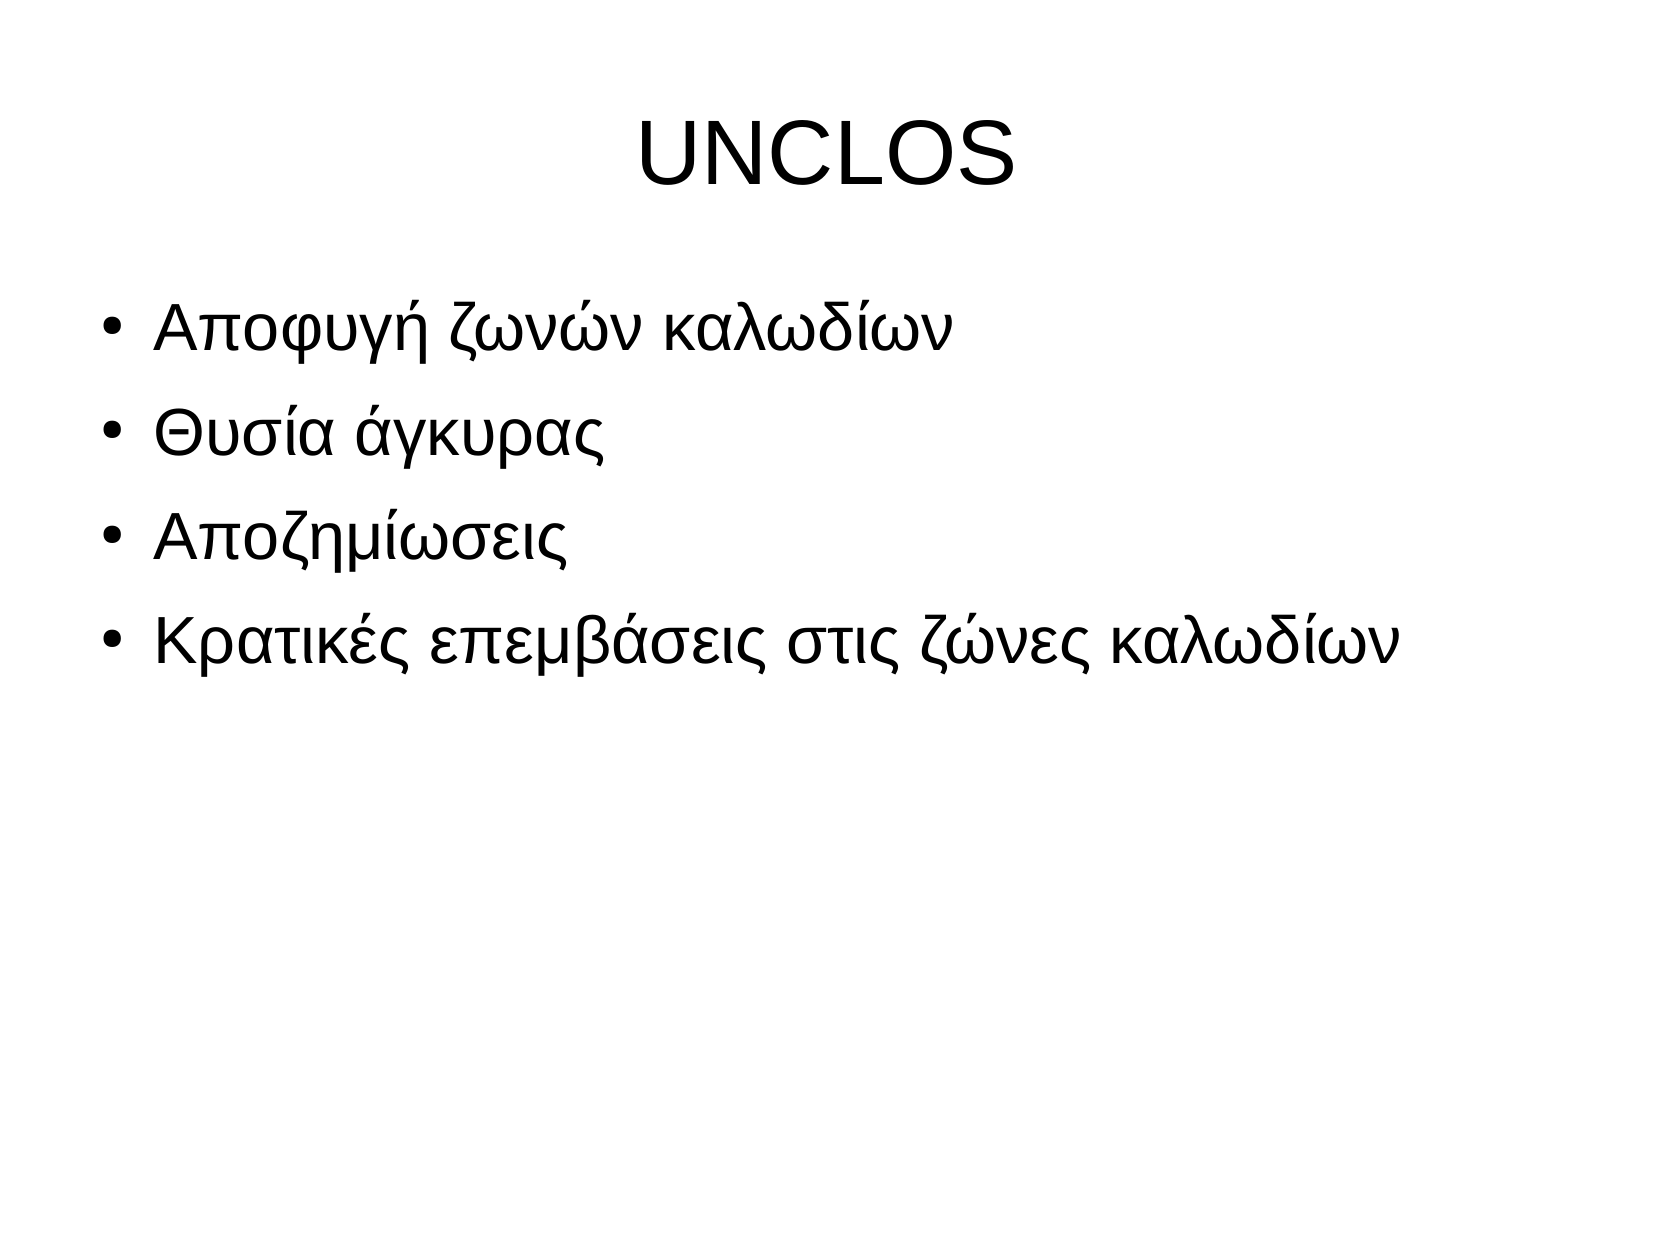

# UNCLOS
Αποφυγή ζωνών καλωδίων
Θυσία άγκυρας
Αποζημίωσεις
Κρατικές επεμβάσεις στις ζώνες καλωδίων